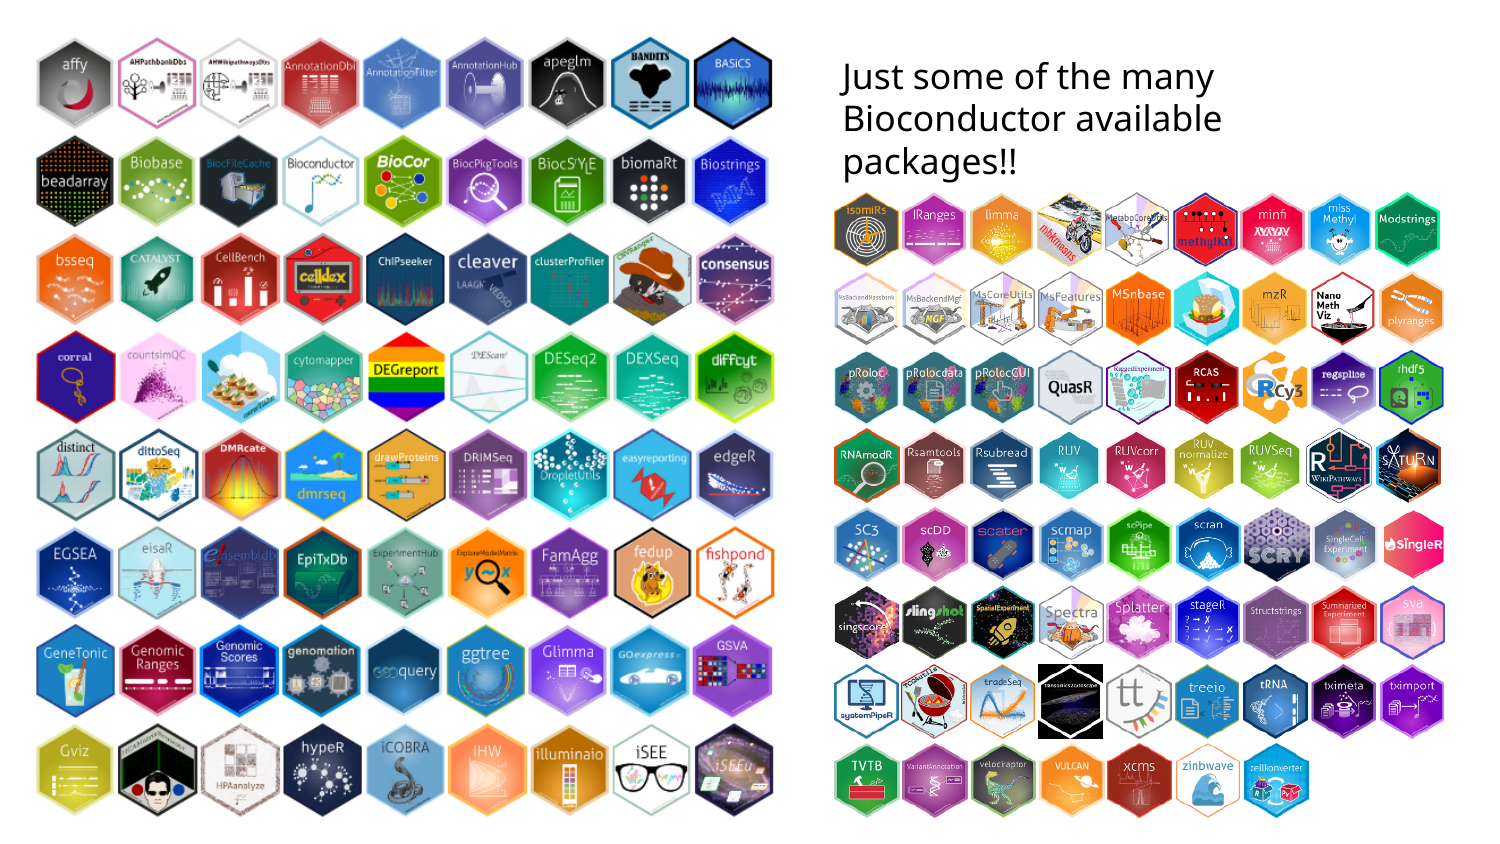

Just some of the many Bioconductor available packages!!